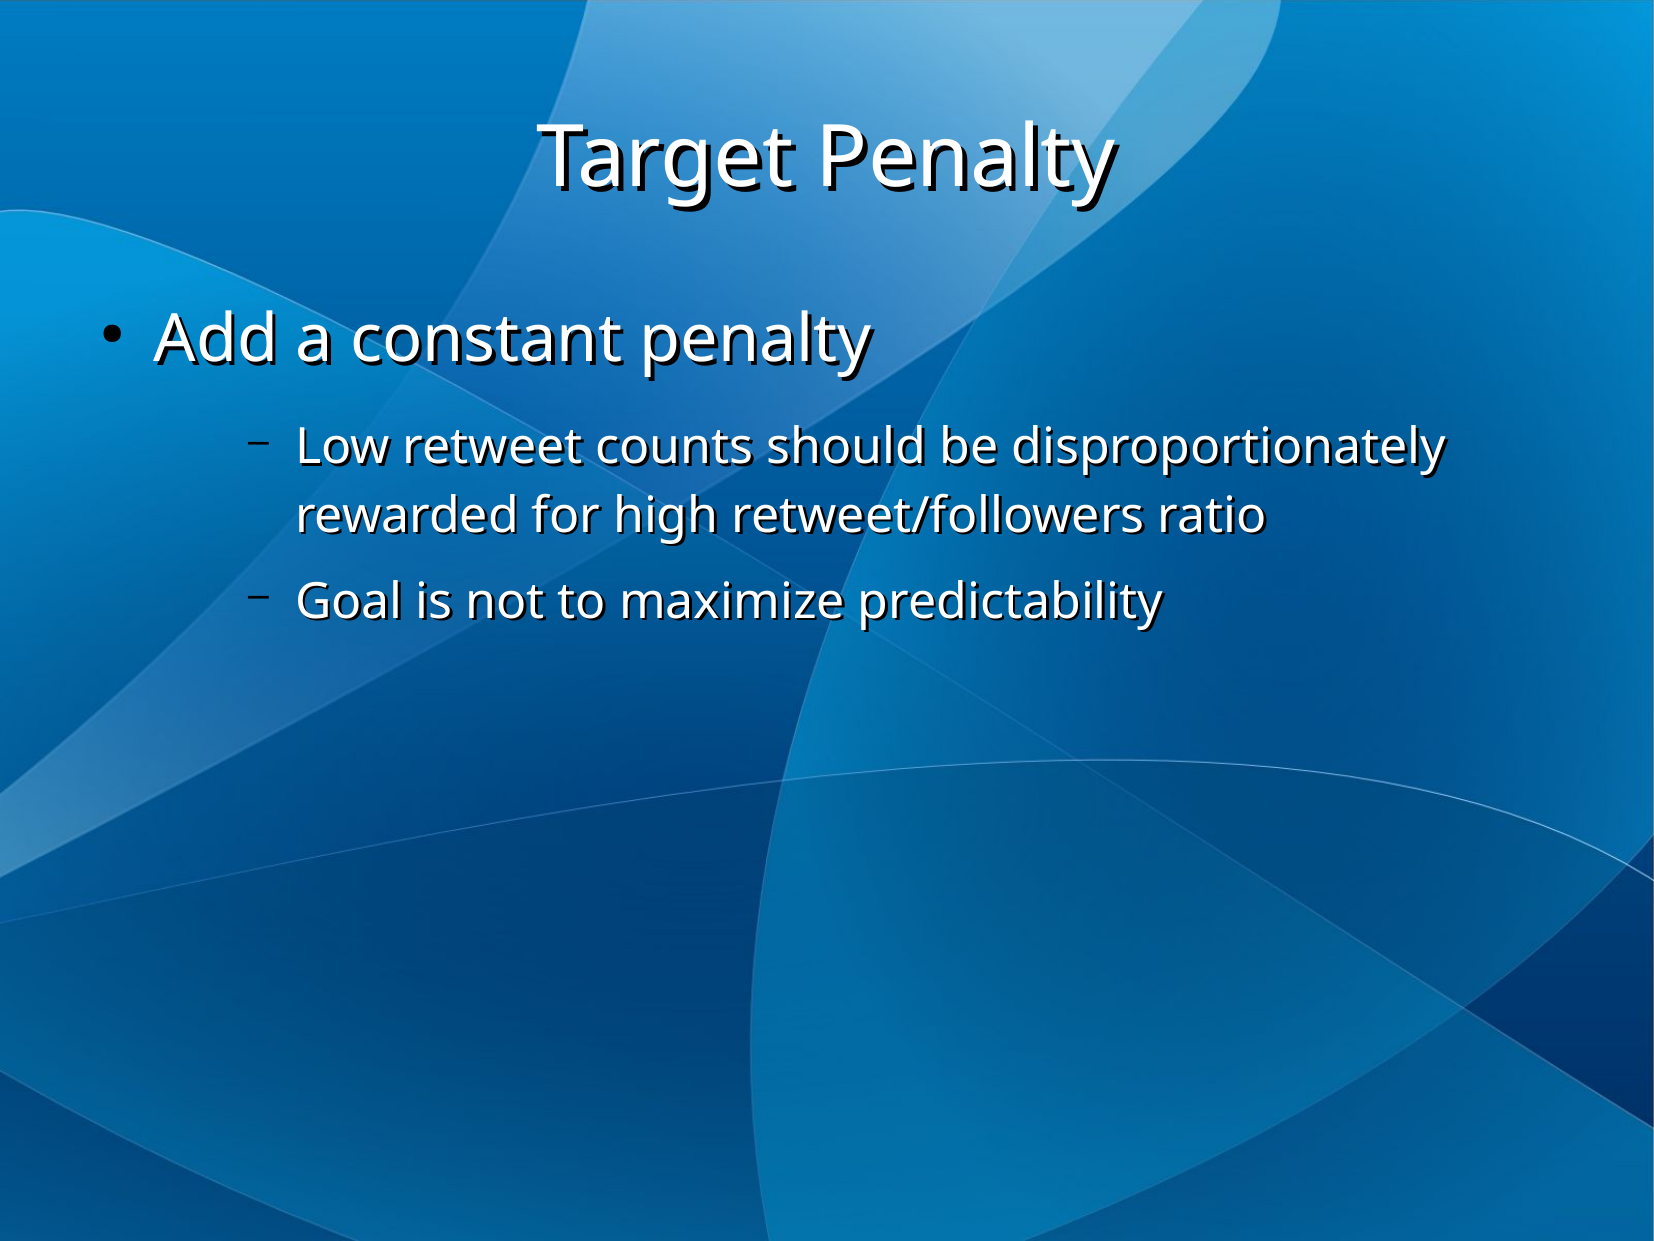

# Target Penalty
Add a constant penalty
Low retweet counts should be disproportionately rewarded for high retweet/followers ratio
Goal is not to maximize predictability